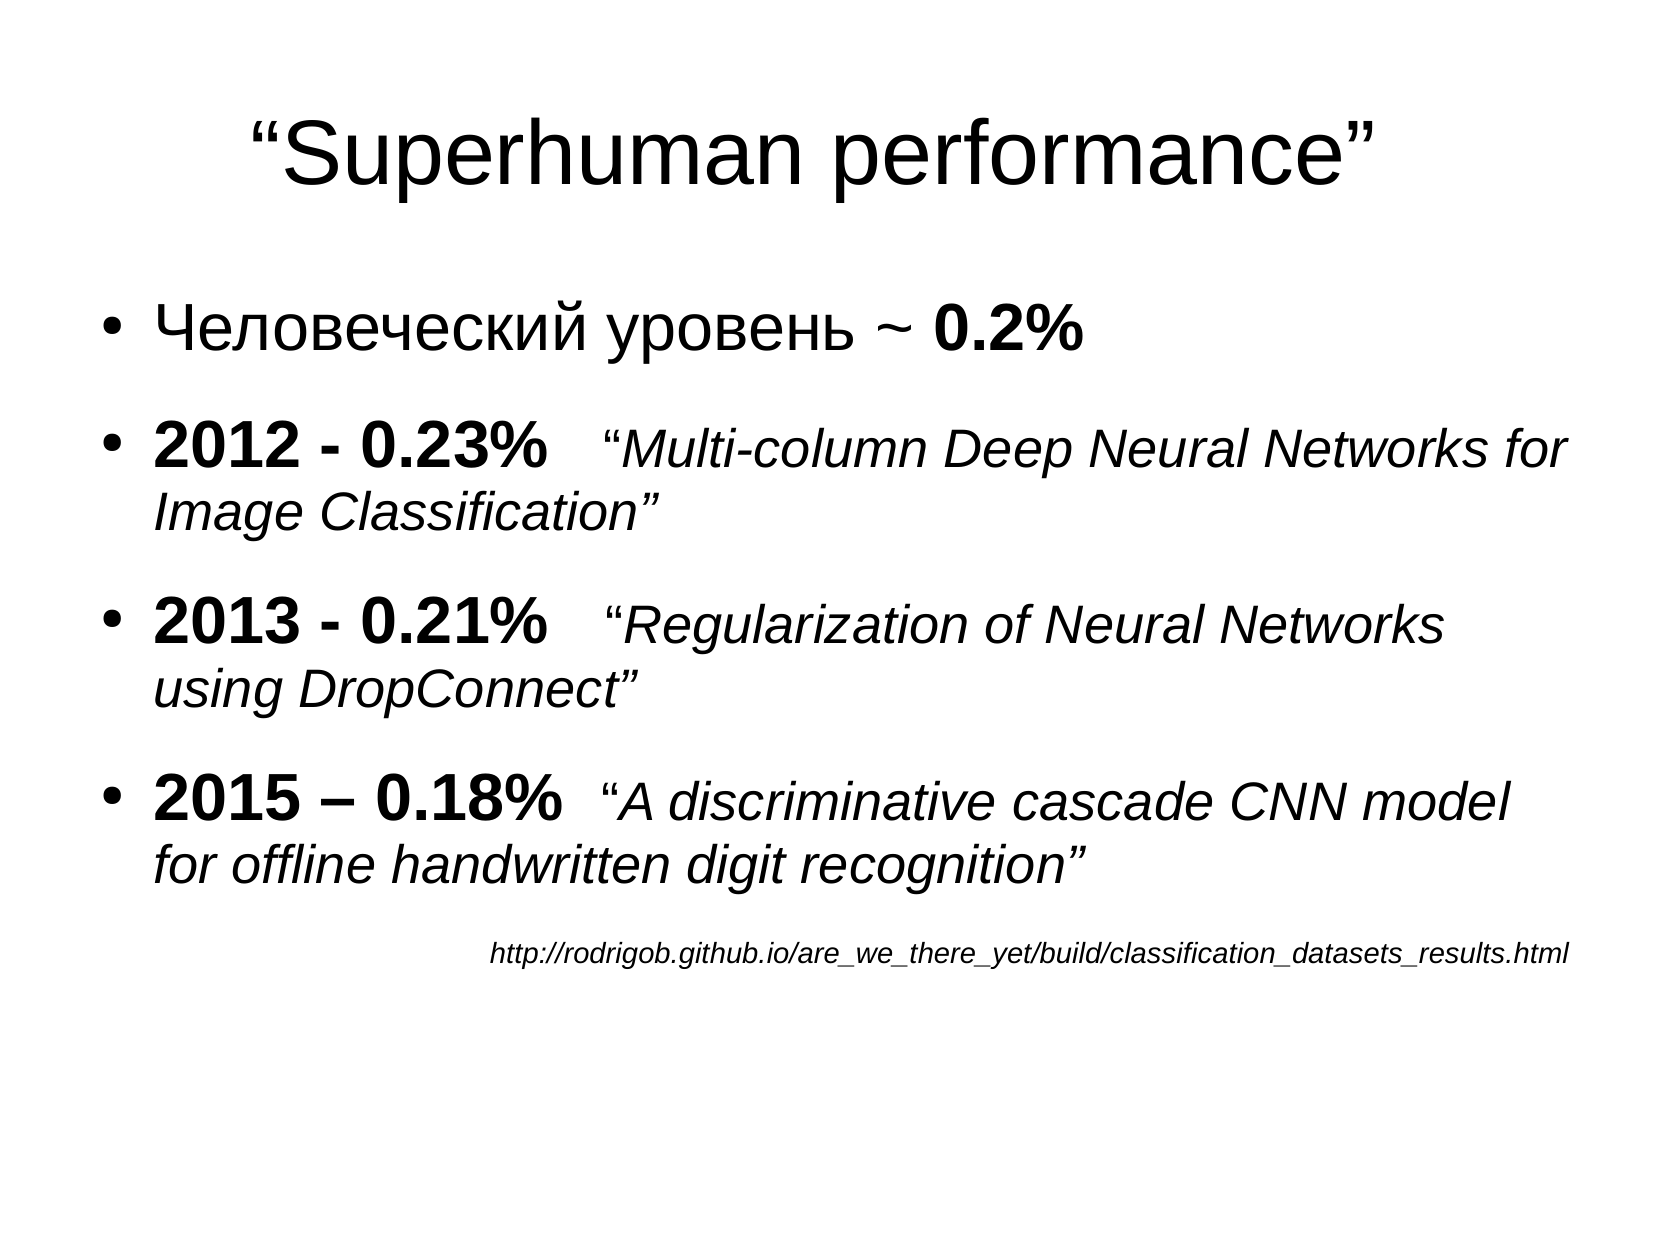

# “Superhuman performance”
Человеческий уровень ~ 0.2%
2012 - 0.23%	“Multi-column Deep Neural Networks for Image Classiﬁcation”
2013 - 0.21% “Regularization of Neural Networks using DropConnect”
2015 – 0.18% “A discriminative cascade CNN model for offline handwritten digit recognition”
http://rodrigob.github.io/are_we_there_yet/build/classification_datasets_results.html